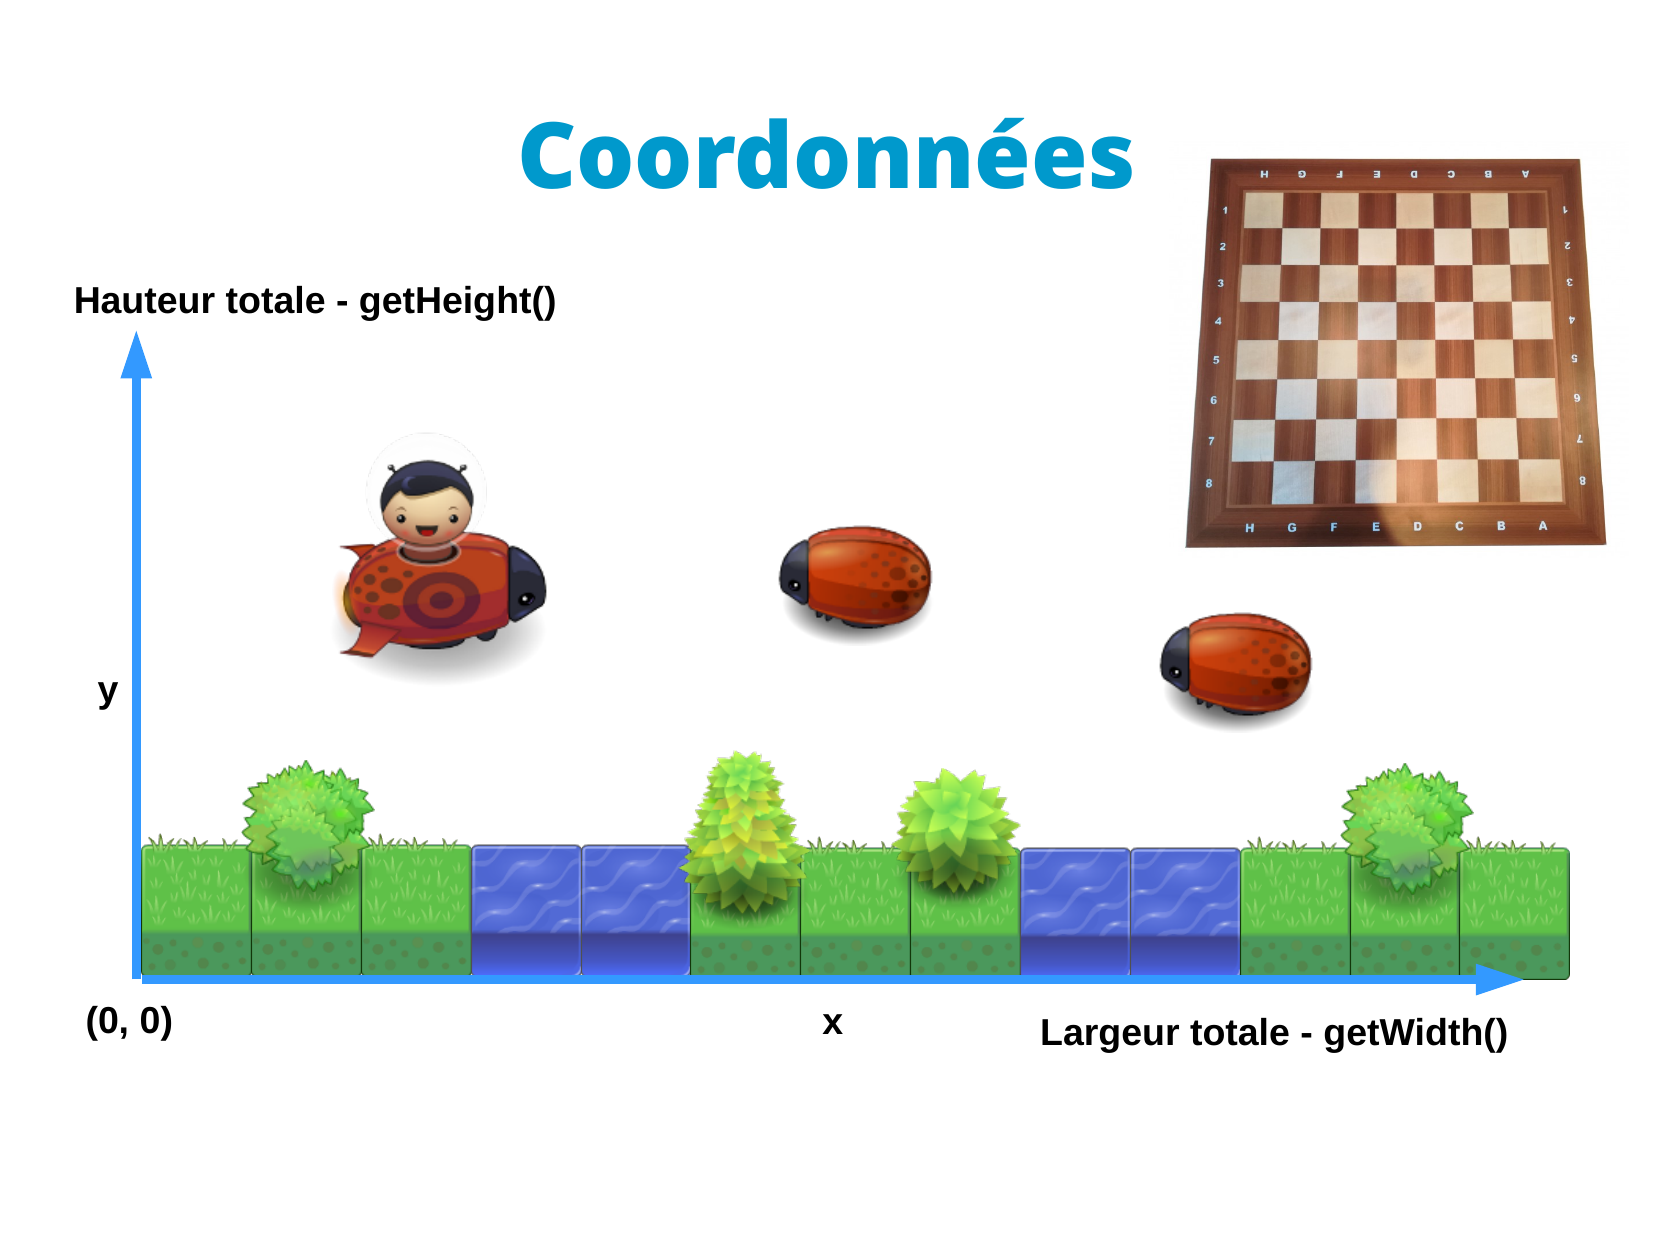

# Coordonnées
Hauteur totale - getHeight()
y
x
(0, 0)
Largeur totale - getWidth()